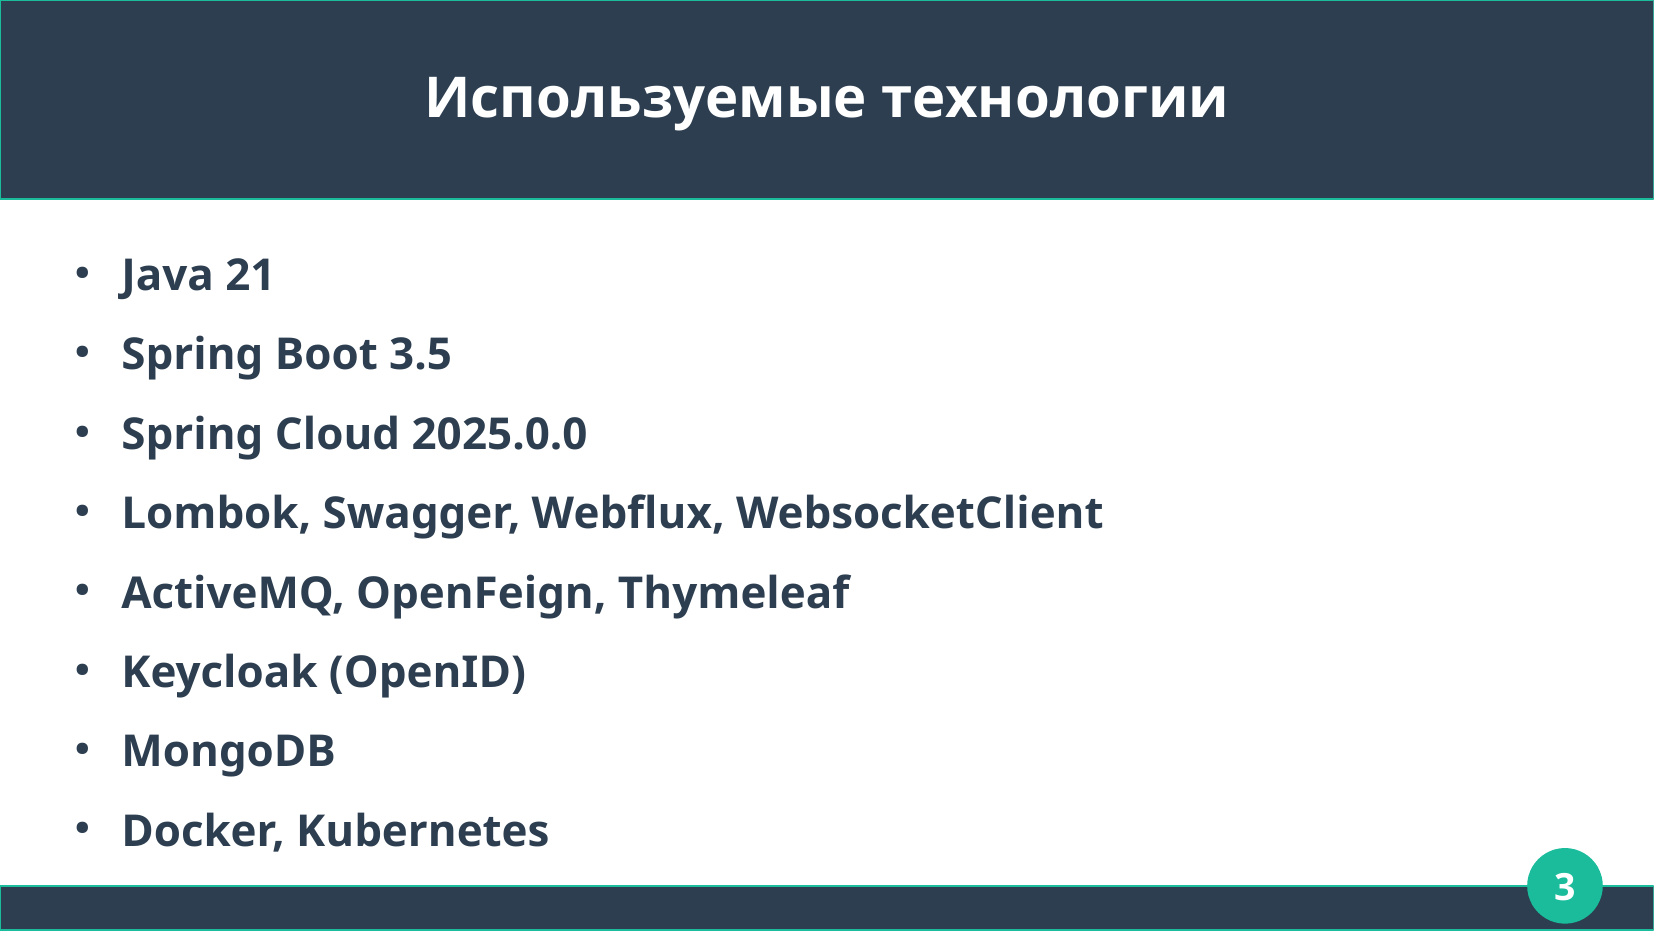

# Используемые технологии
Java 21
Spring Boot 3.5
Spring Cloud 2025.0.0
Lombok, Swagger, Webflux, WebsocketClient
ActiveMQ, OpenFeign, Thymeleaf
Keycloak (OpenID)
MongoDB
Docker, Kubernetes
3